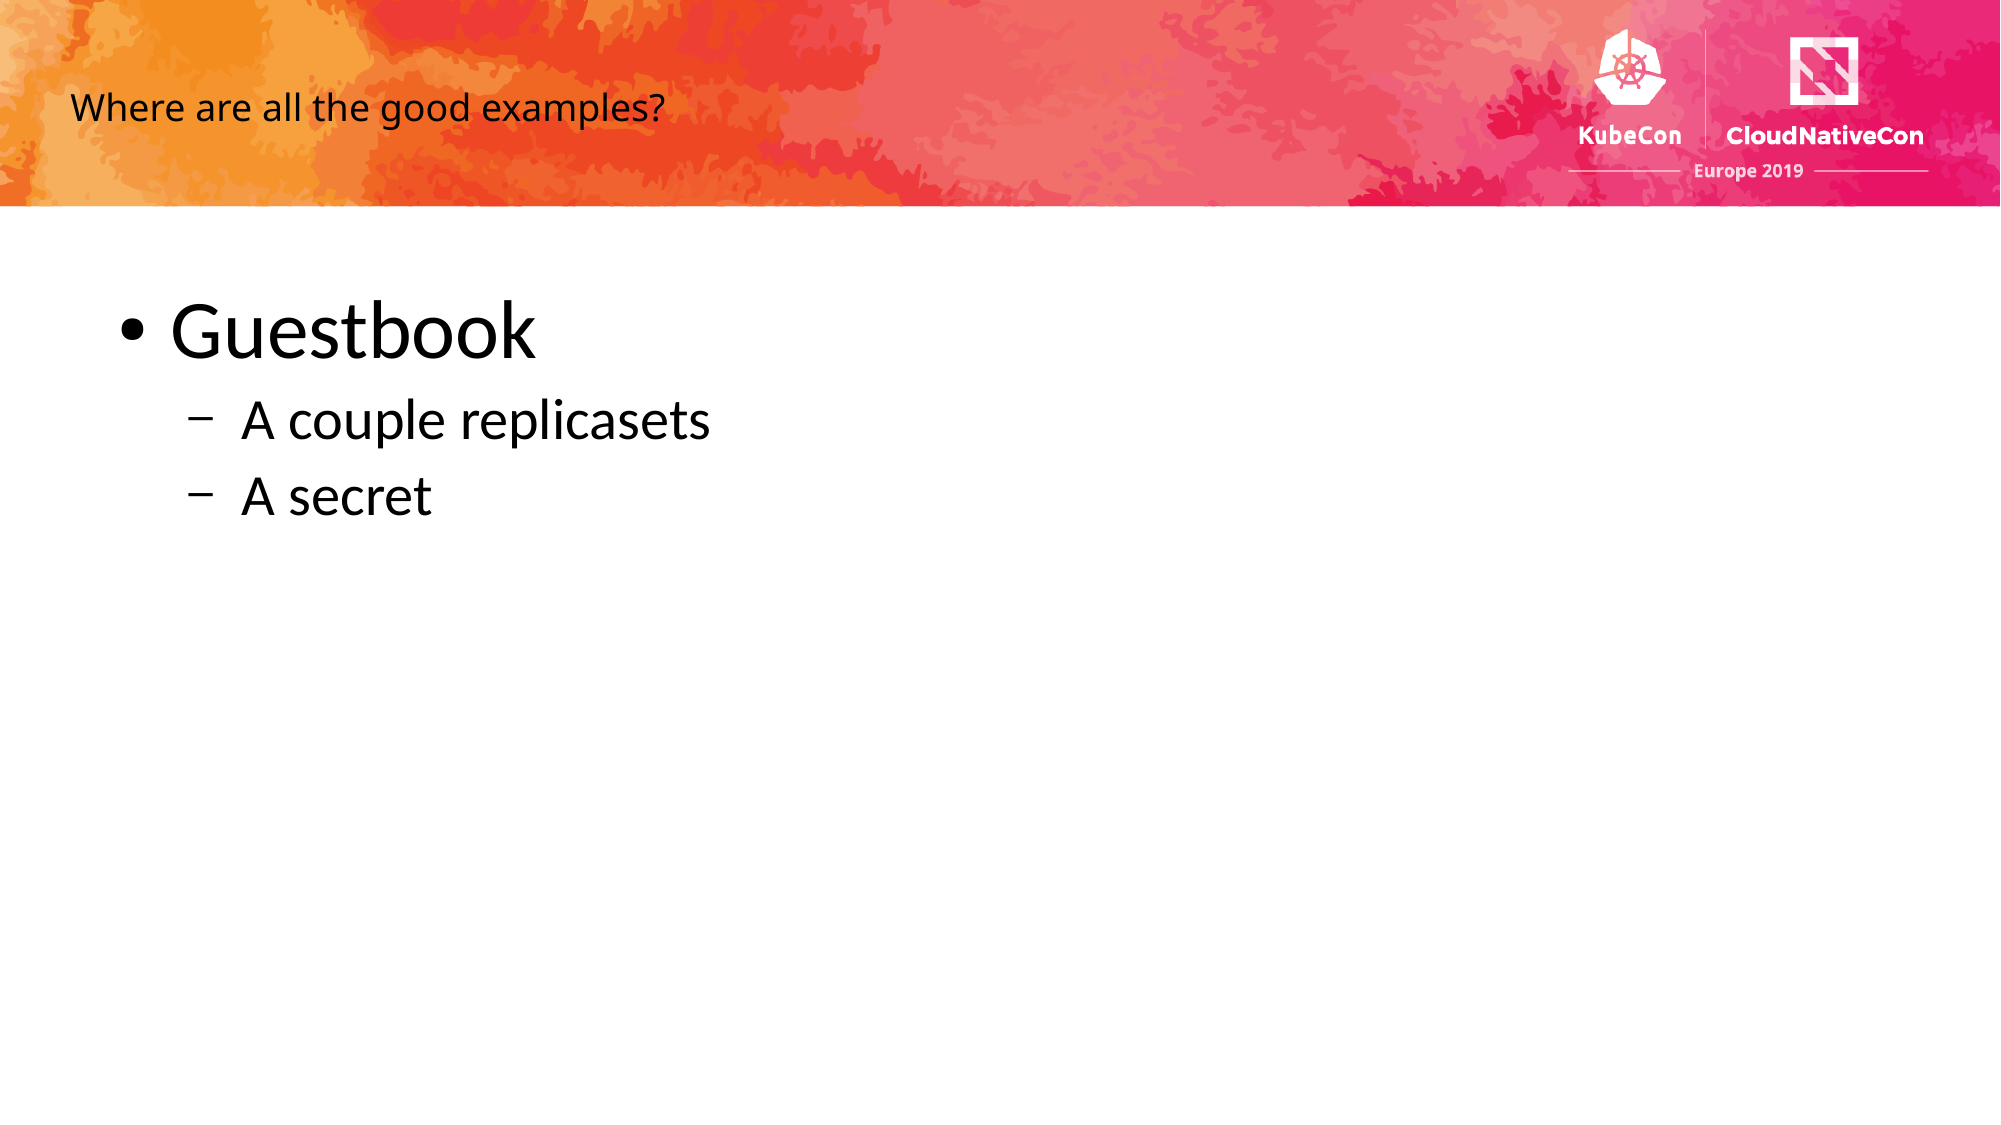

# Where are all the good examples?
Guestbook
A couple replicasets
A secret